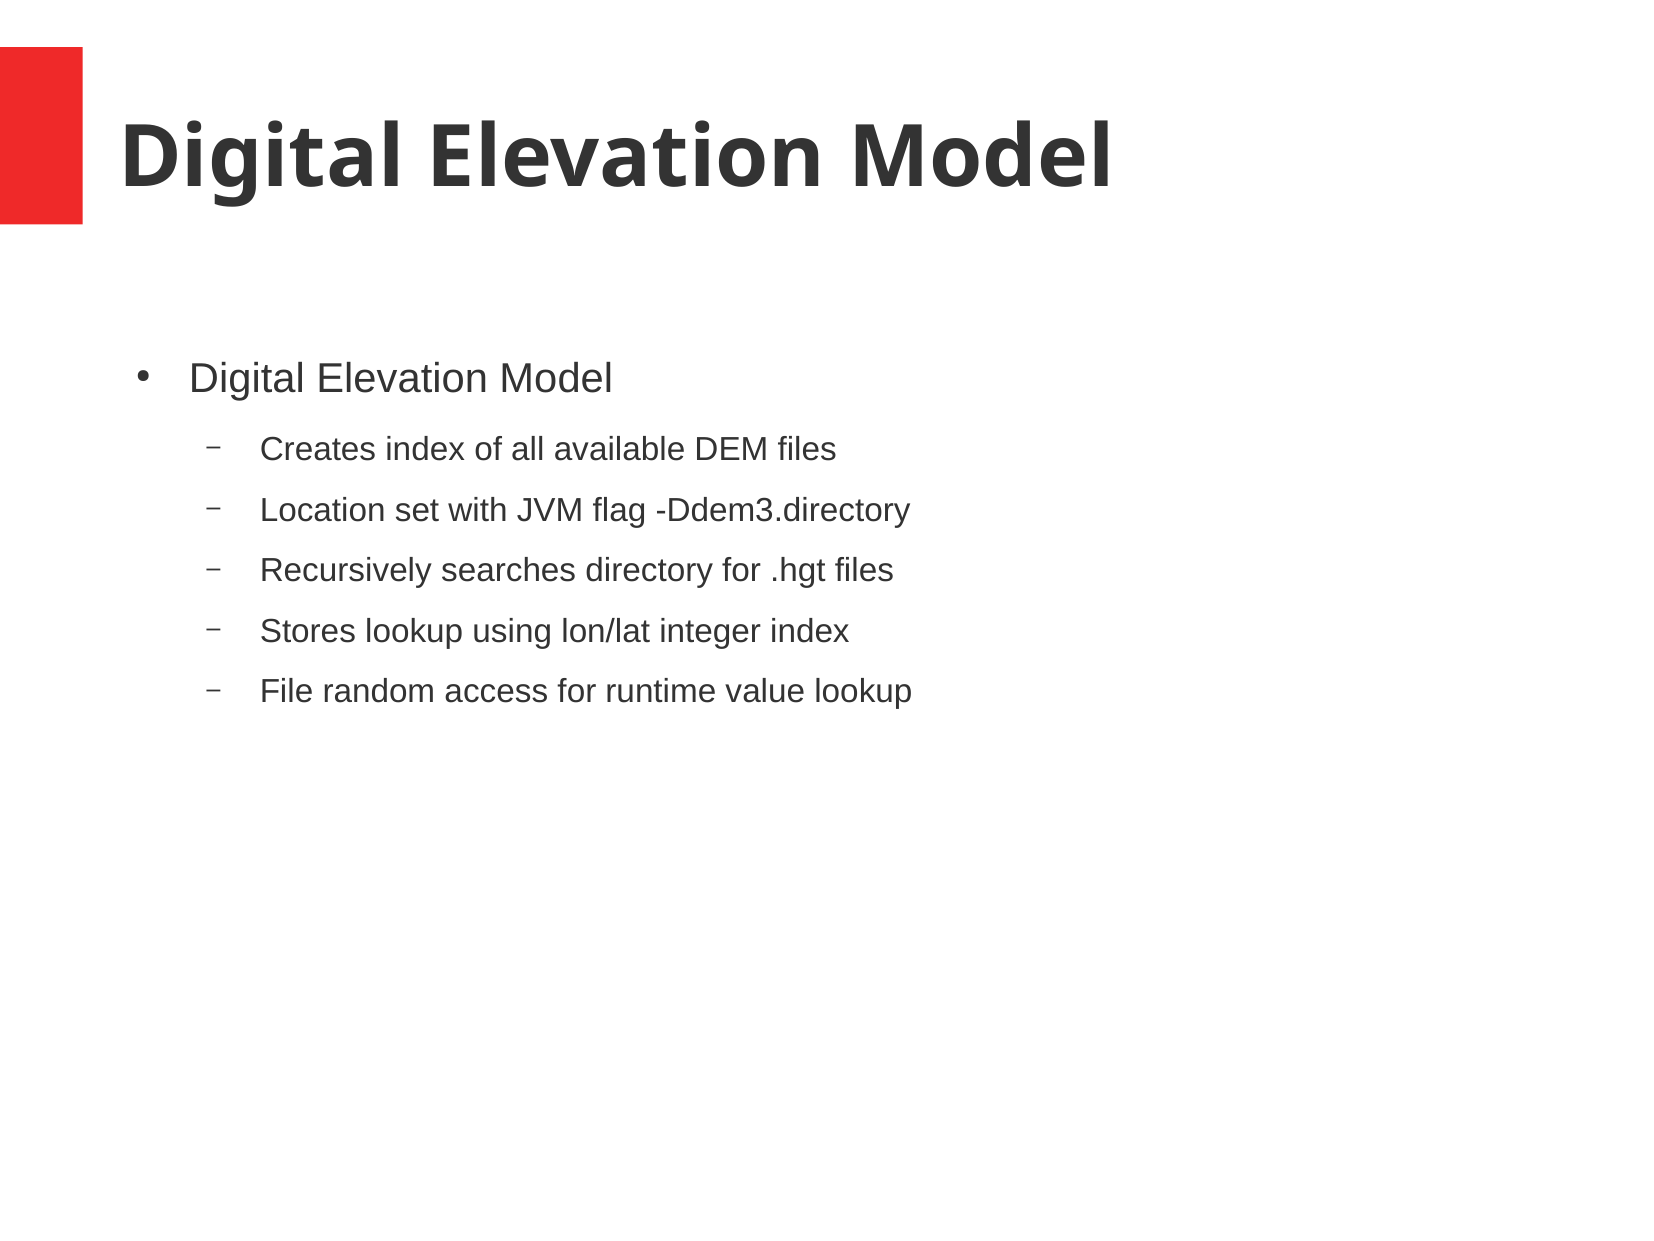

# Digital Elevation Model
Digital Elevation Model
Creates index of all available DEM files
Location set with JVM flag -Ddem3.directory
Recursively searches directory for .hgt files
Stores lookup using lon/lat integer index
File random access for runtime value lookup